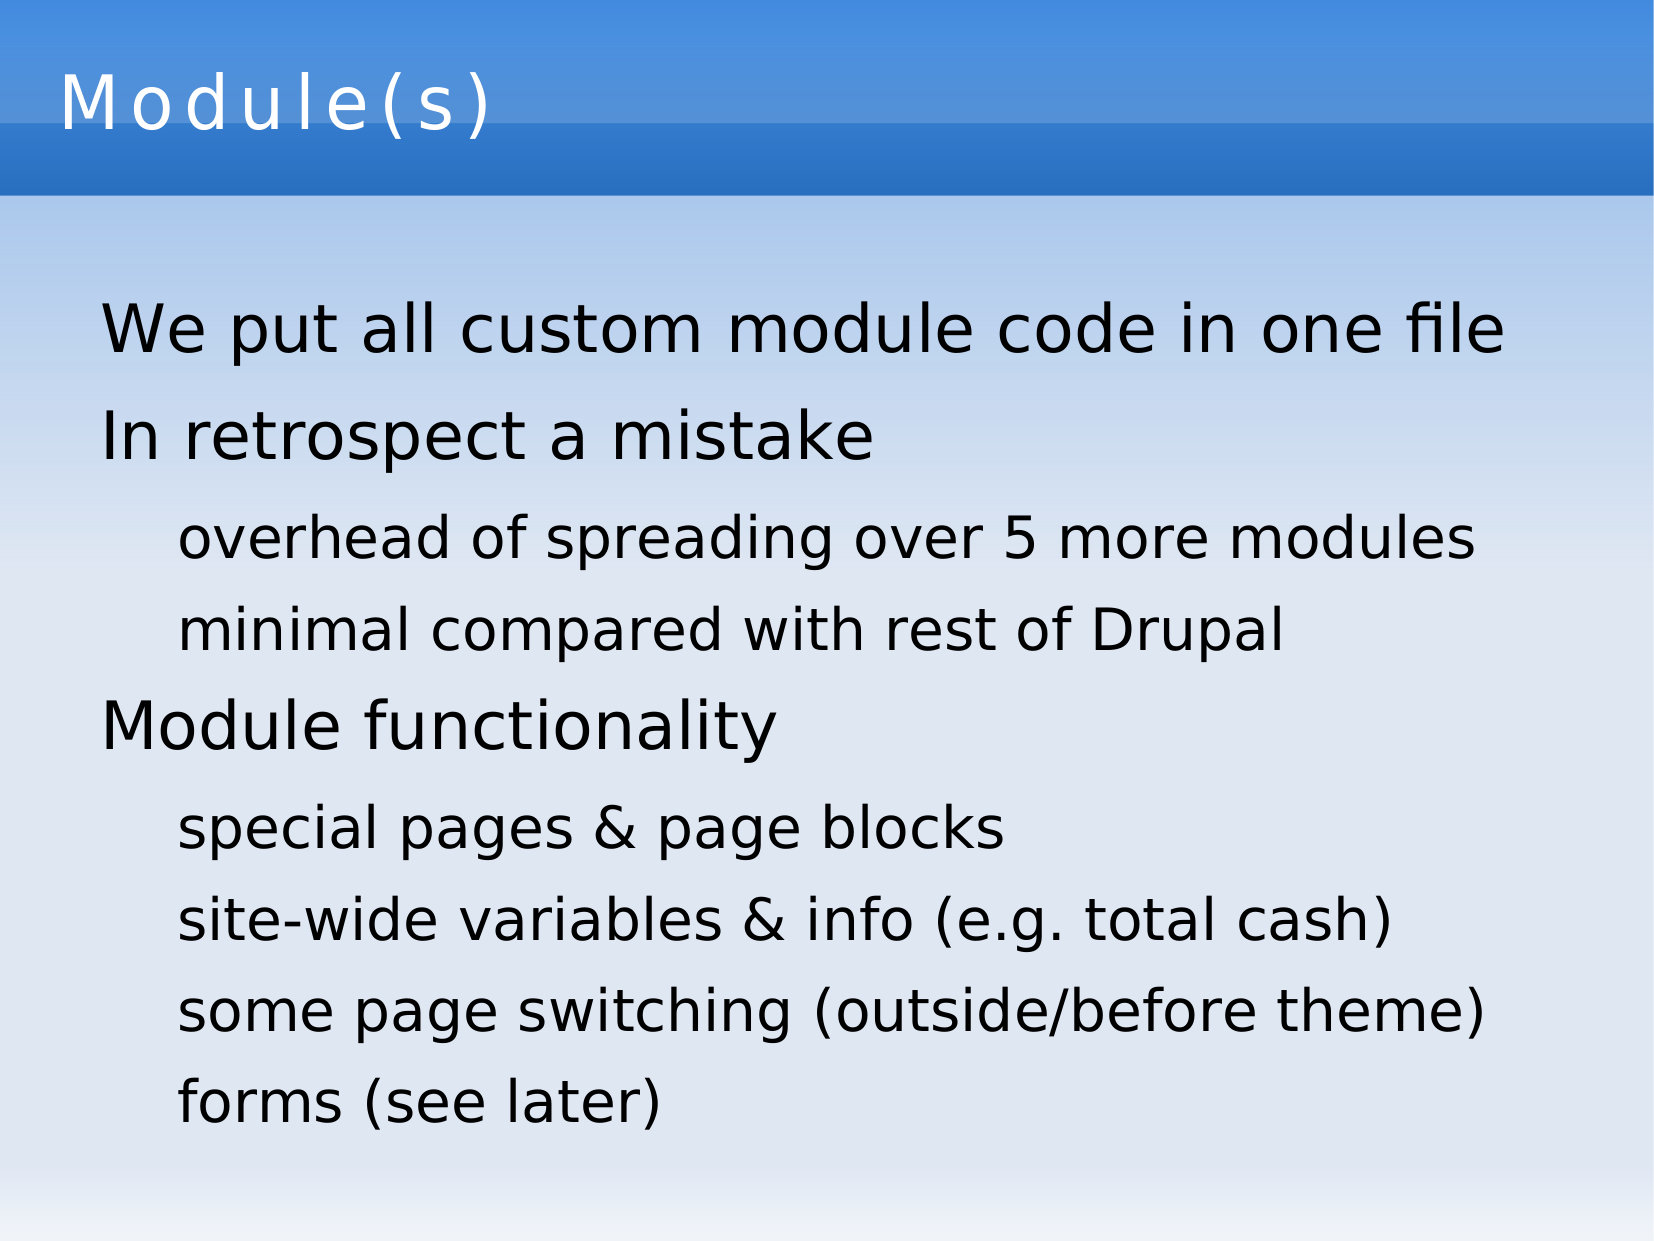

# Module(s)
We put all custom module code in one file
In retrospect a mistake
overhead of spreading over 5 more modules
minimal compared with rest of Drupal
Module functionality
special pages & page blocks
site-wide variables & info (e.g. total cash)
some page switching (outside/before theme)
forms (see later)